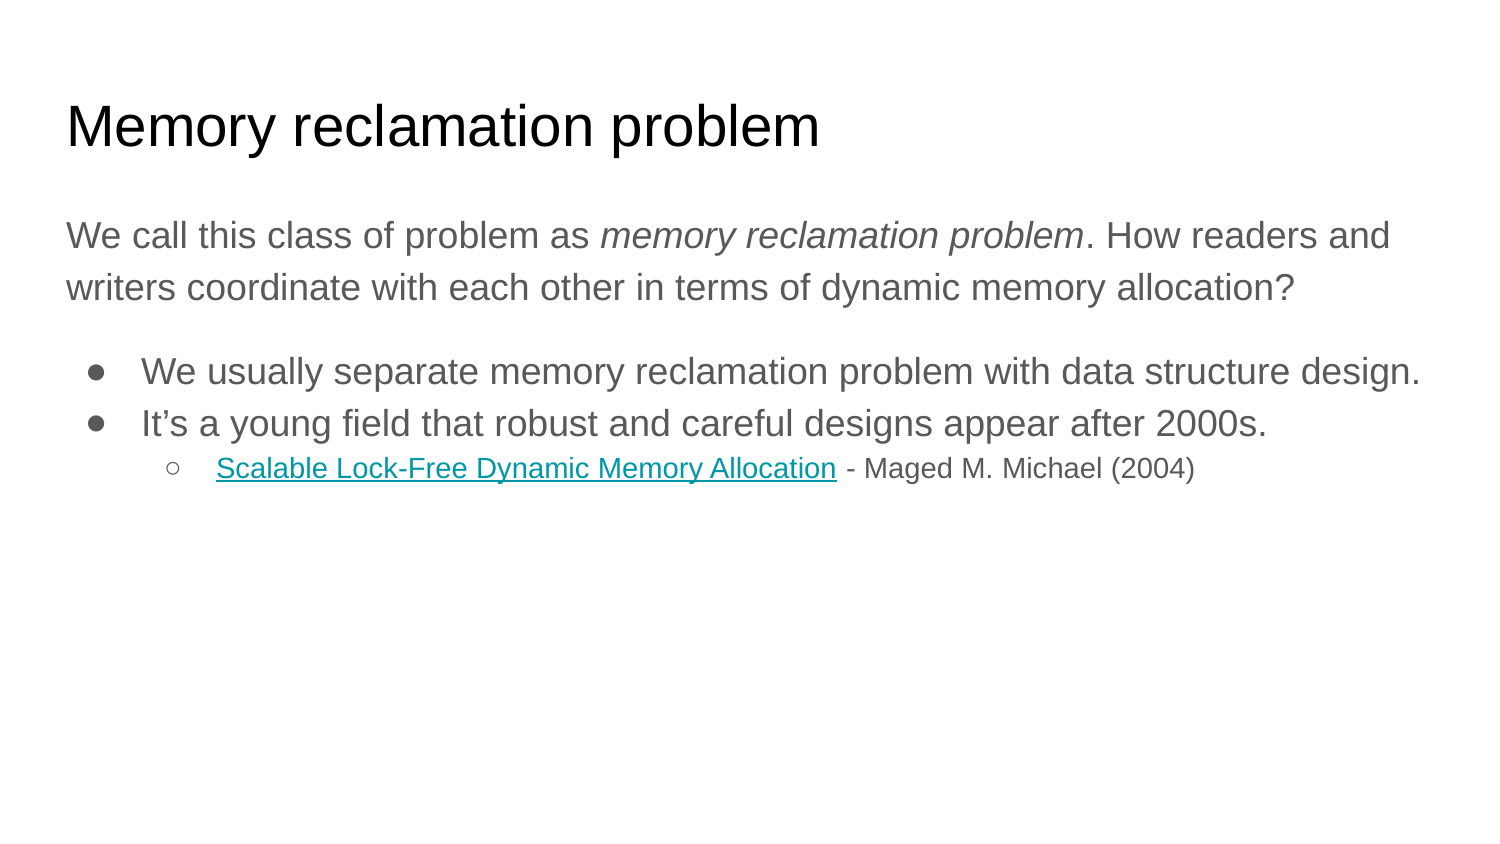

# Memory reclamation problem
We call this class of problem as memory reclamation problem. How readers and writers coordinate with each other in terms of dynamic memory allocation?
We usually separate memory reclamation problem with data structure design.
It’s a young field that robust and careful designs appear after 2000s.
Scalable Lock-Free Dynamic Memory Allocation - Maged M. Michael (2004)